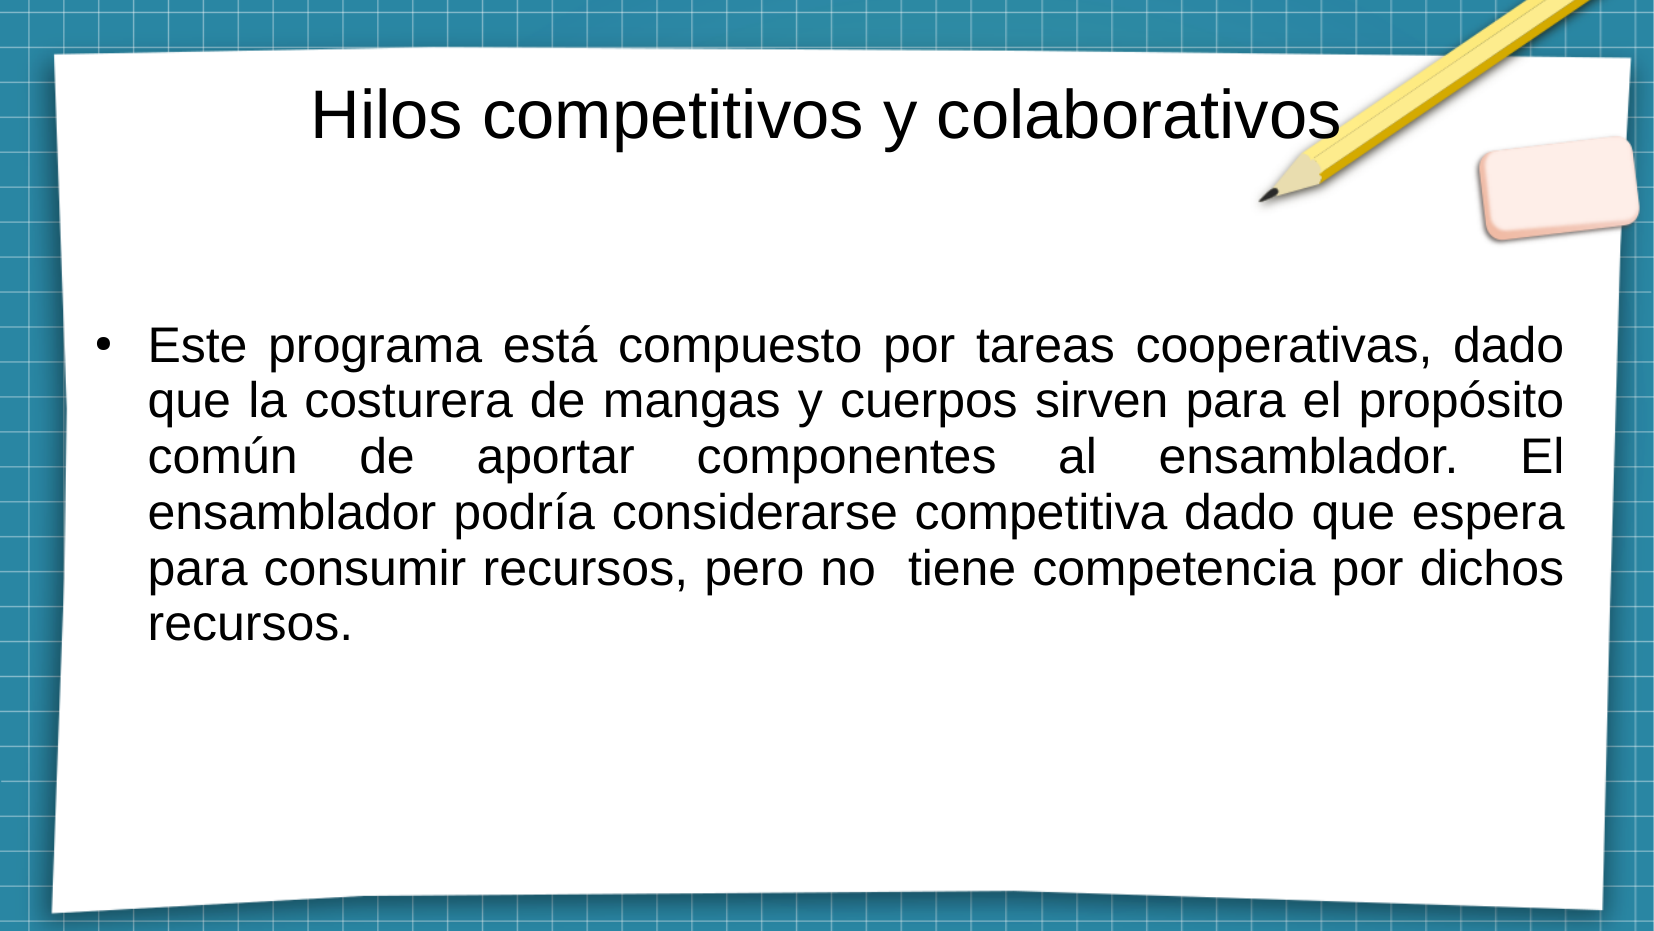

# Hilos competitivos y colaborativos
Este programa está compuesto por tareas cooperativas, dado que la costurera de mangas y cuerpos sirven para el propósito común de aportar componentes al ensamblador. El ensamblador podría considerarse competitiva dado que espera para consumir recursos, pero no tiene competencia por dichos recursos.